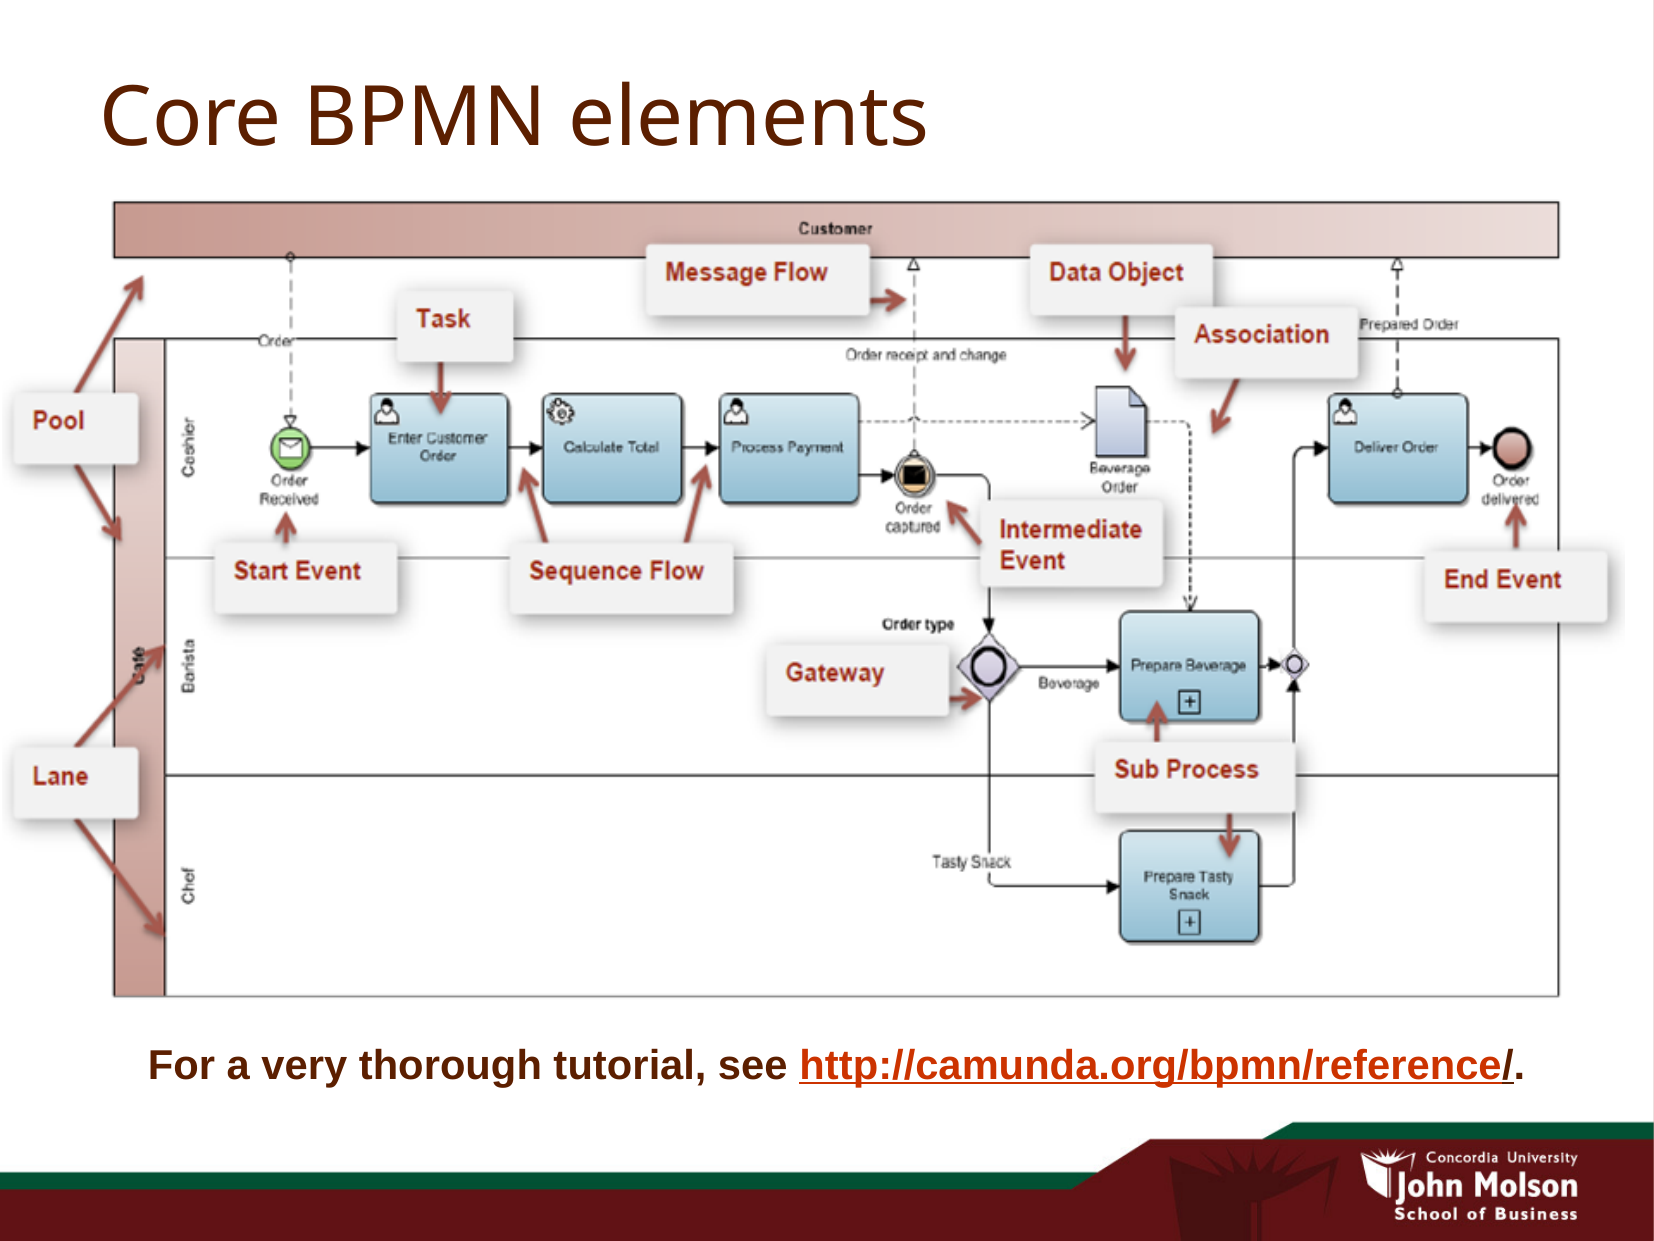

# Core BPMN elements
For a very thorough tutorial, see http://camunda.org/bpmn/reference/.